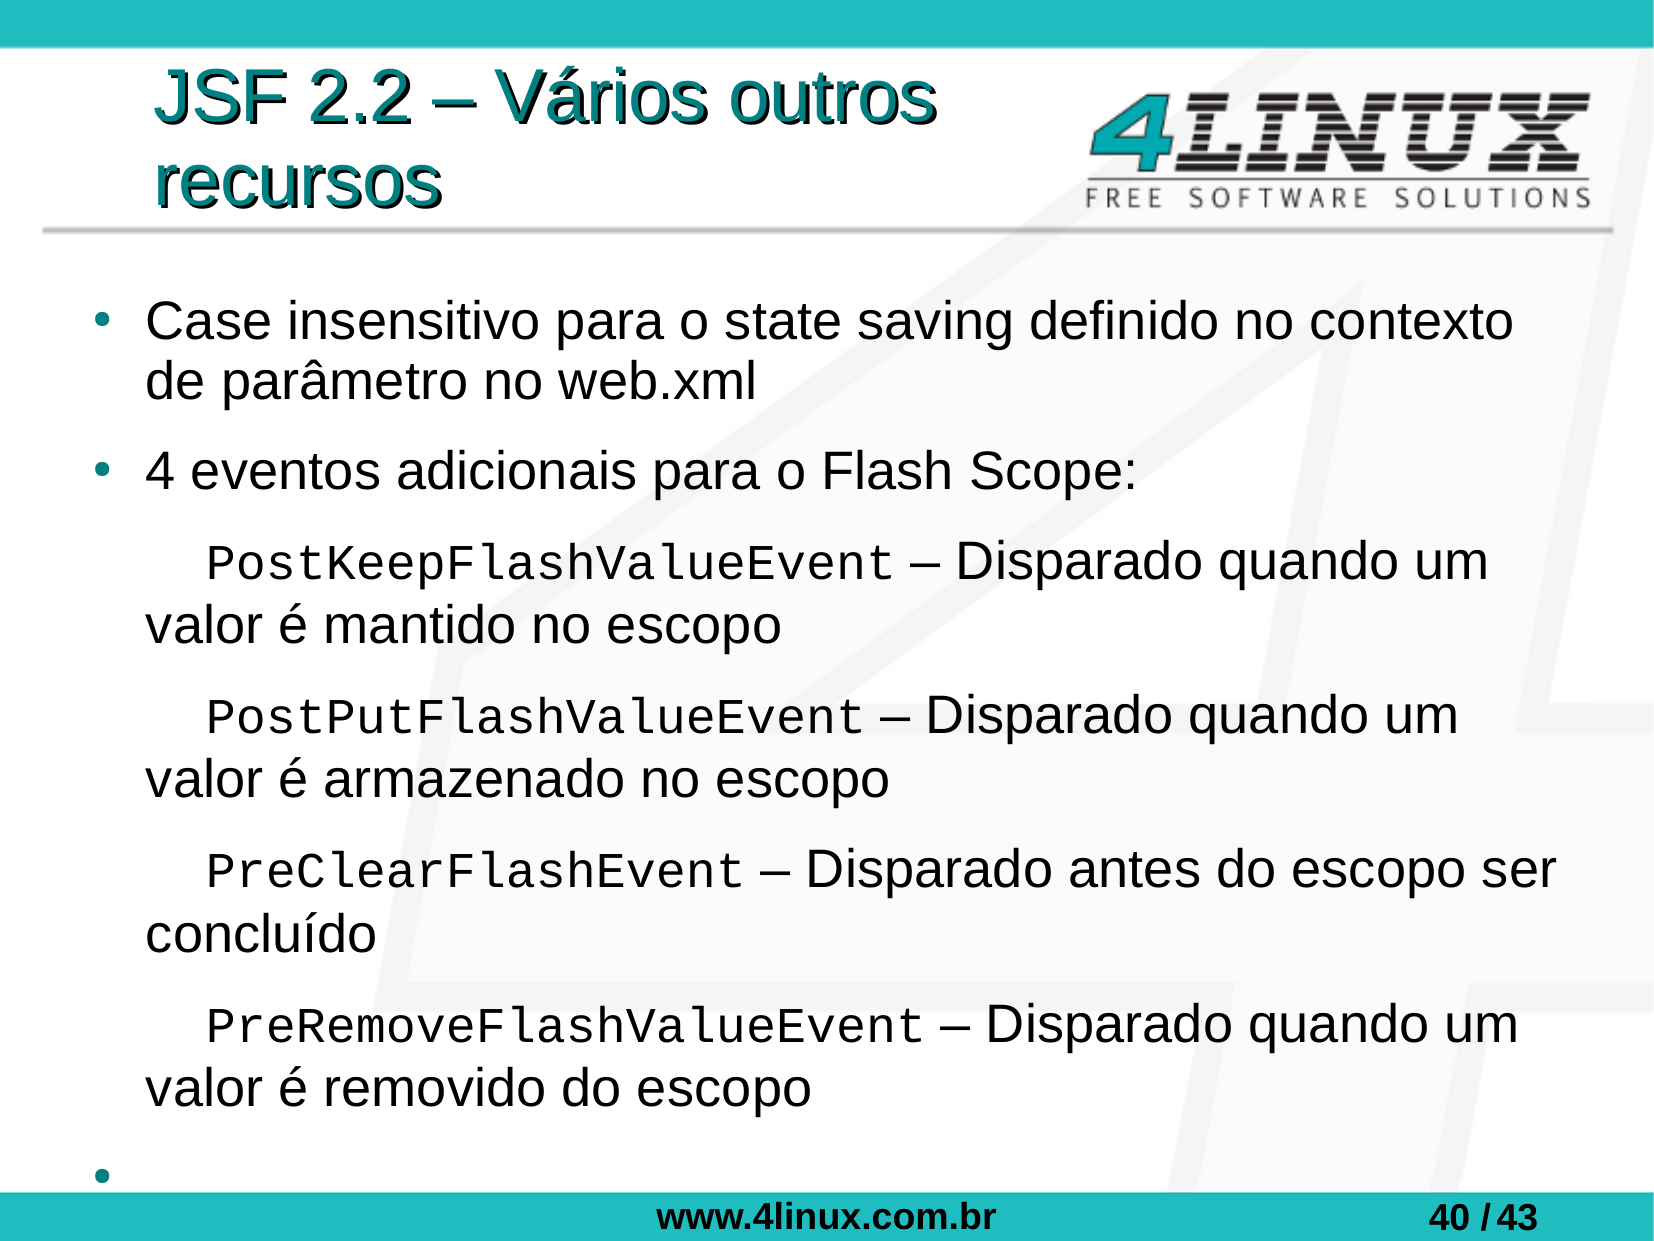

# JSF 2.2 – Vários outros recursos
Case insensitivo para o state saving definido no contexto de parâmetro no web.xml
4 eventos adicionais para o Flash Scope:
 PostKeepFlashValueEvent – Disparado quando um valor é mantido no escopo
 PostPutFlashValueEvent – Disparado quando um valor é armazenado no escopo
 PreClearFlashEvent – Disparado antes do escopo ser concluído
 PreRemoveFlashValueEvent – Disparado quando um valor é removido do escopo